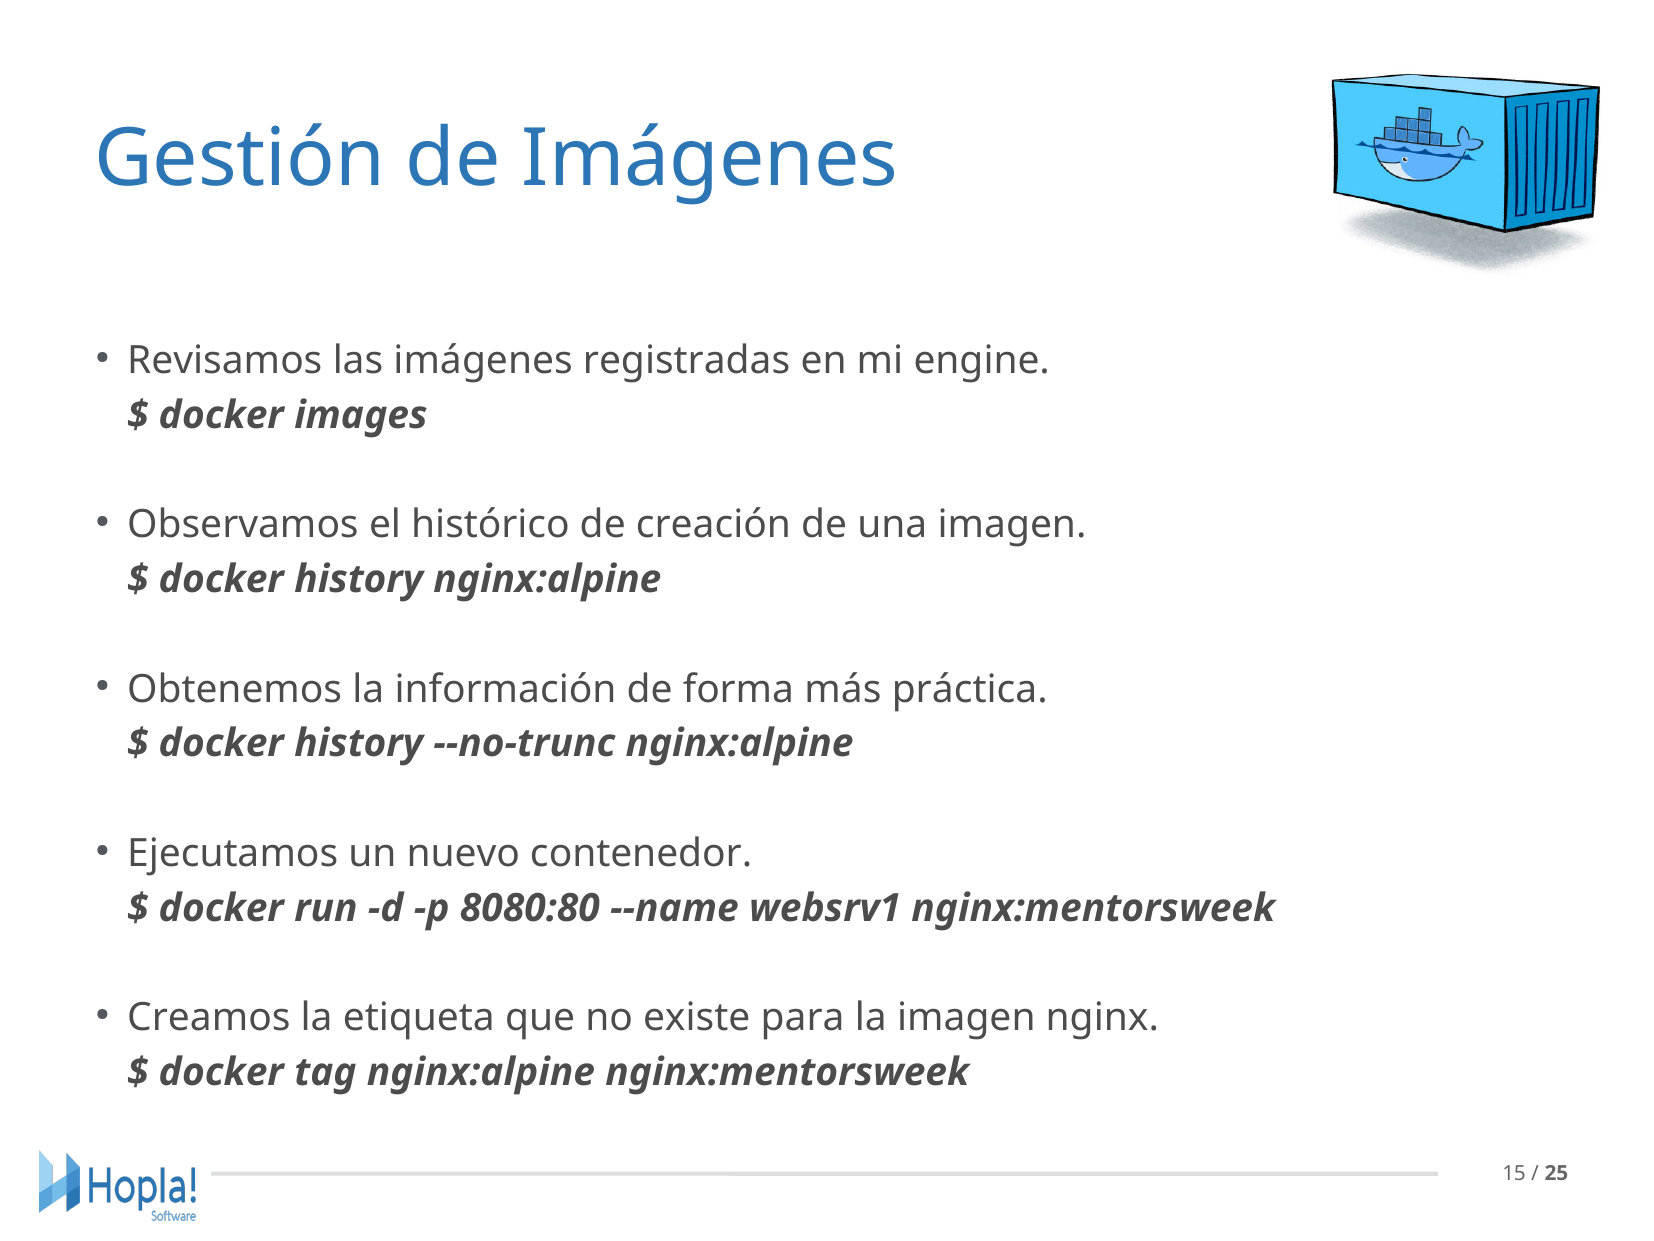

# Gestión de Imágenes
Revisamos las imágenes registradas en mi engine.
$ docker images
Observamos el histórico de creación de una imagen.
$ docker history nginx:alpine
Obtenemos la información de forma más práctica.
$ docker history --no-trunc nginx:alpine
Ejecutamos un nuevo contenedor.
$ docker run -d -p 8080:80 --name websrv1 nginx:mentorsweek
Creamos la etiqueta que no existe para la imagen nginx.
$ docker tag nginx:alpine nginx:mentorsweek
15